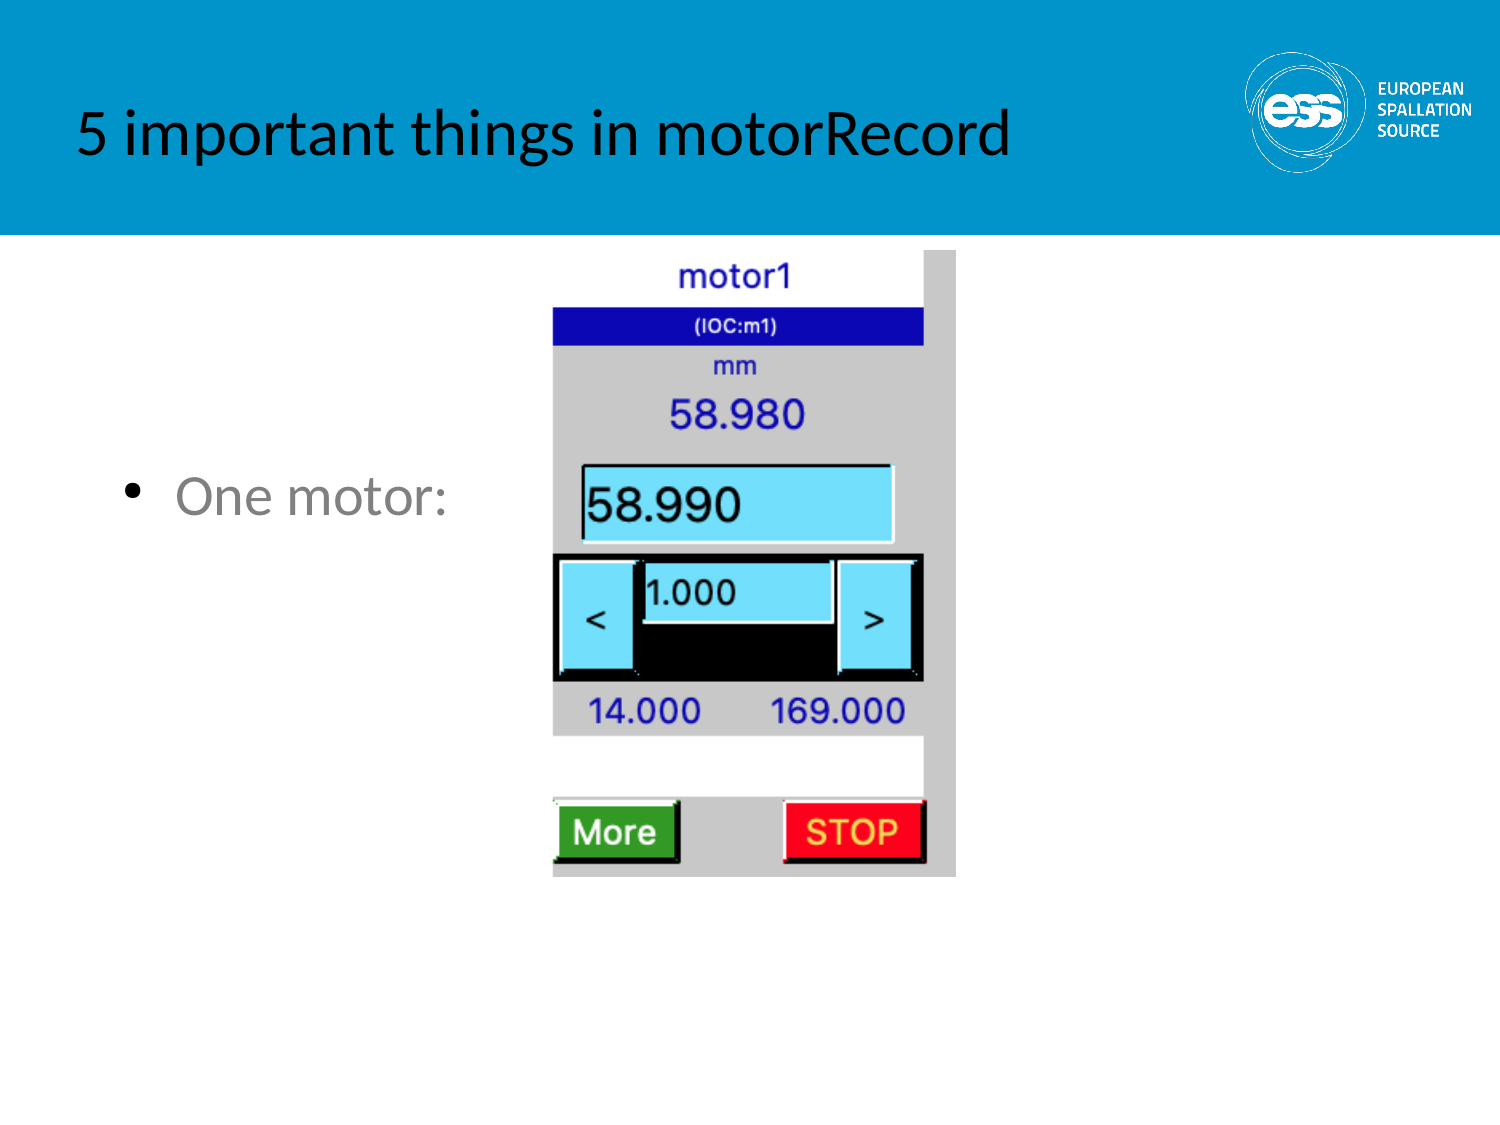

# 5 important things in motorRecord
One motor: